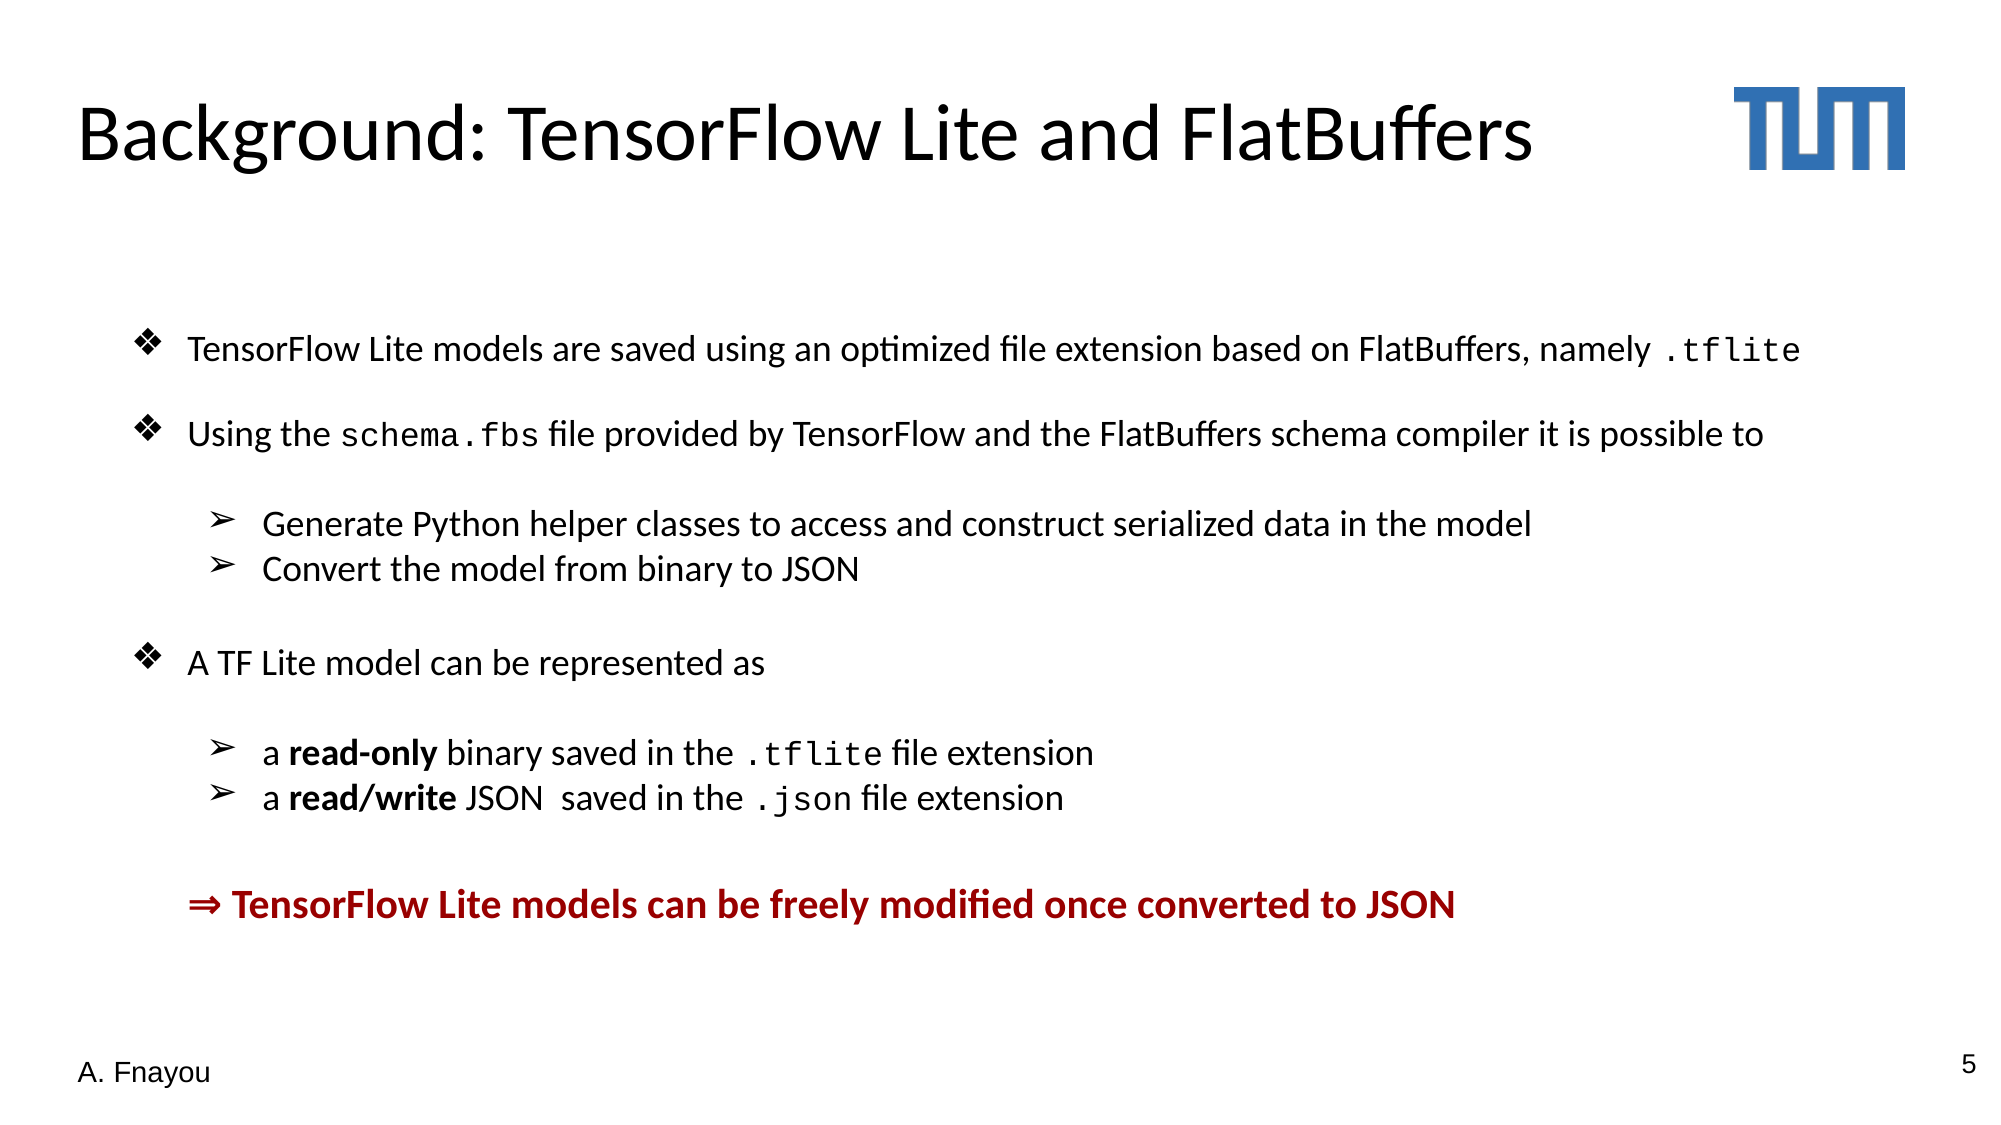

Background: TensorFlow Lite and FlatBuffers
TensorFlow Lite models are saved using an optimized file extension based on FlatBuffers, namely .tflite
Using the schema.fbs file provided by TensorFlow and the FlatBuffers schema compiler it is possible to
Generate Python helper classes to access and construct serialized data in the model
Convert the model from binary to JSON
A TF Lite model can be represented as
a read-only binary saved in the .tflite file extension
a read/write JSON saved in the .json file extension
⇒ TensorFlow Lite models can be freely modified once converted to JSON
A. Fnayou